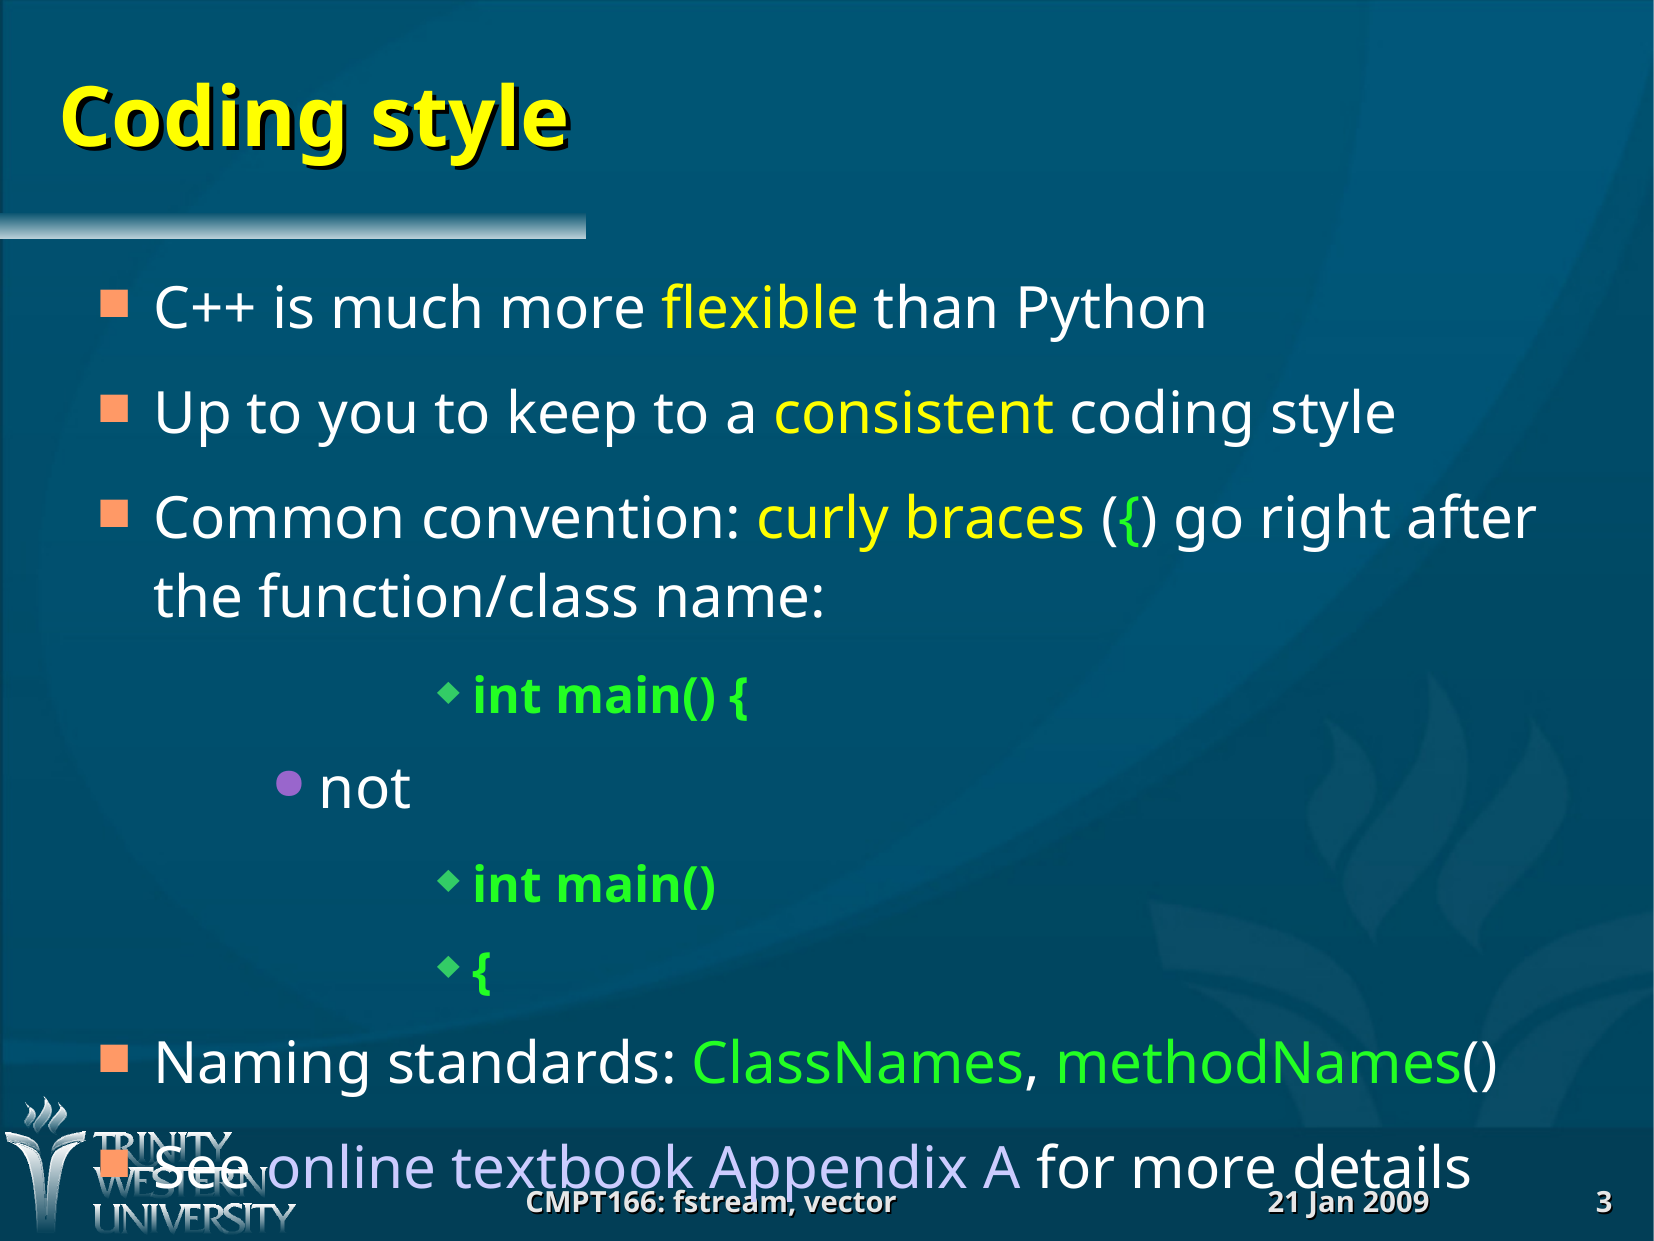

# Coding style
C++ is much more flexible than Python
Up to you to keep to a consistent coding style
Common convention: curly braces ({) go right after the function/class name:
int main() {
not
int main()
{
Naming standards: ClassNames, methodNames()
See online textbook Appendix A for more details
CMPT166: fstream, vector
21 Jan 2009
3